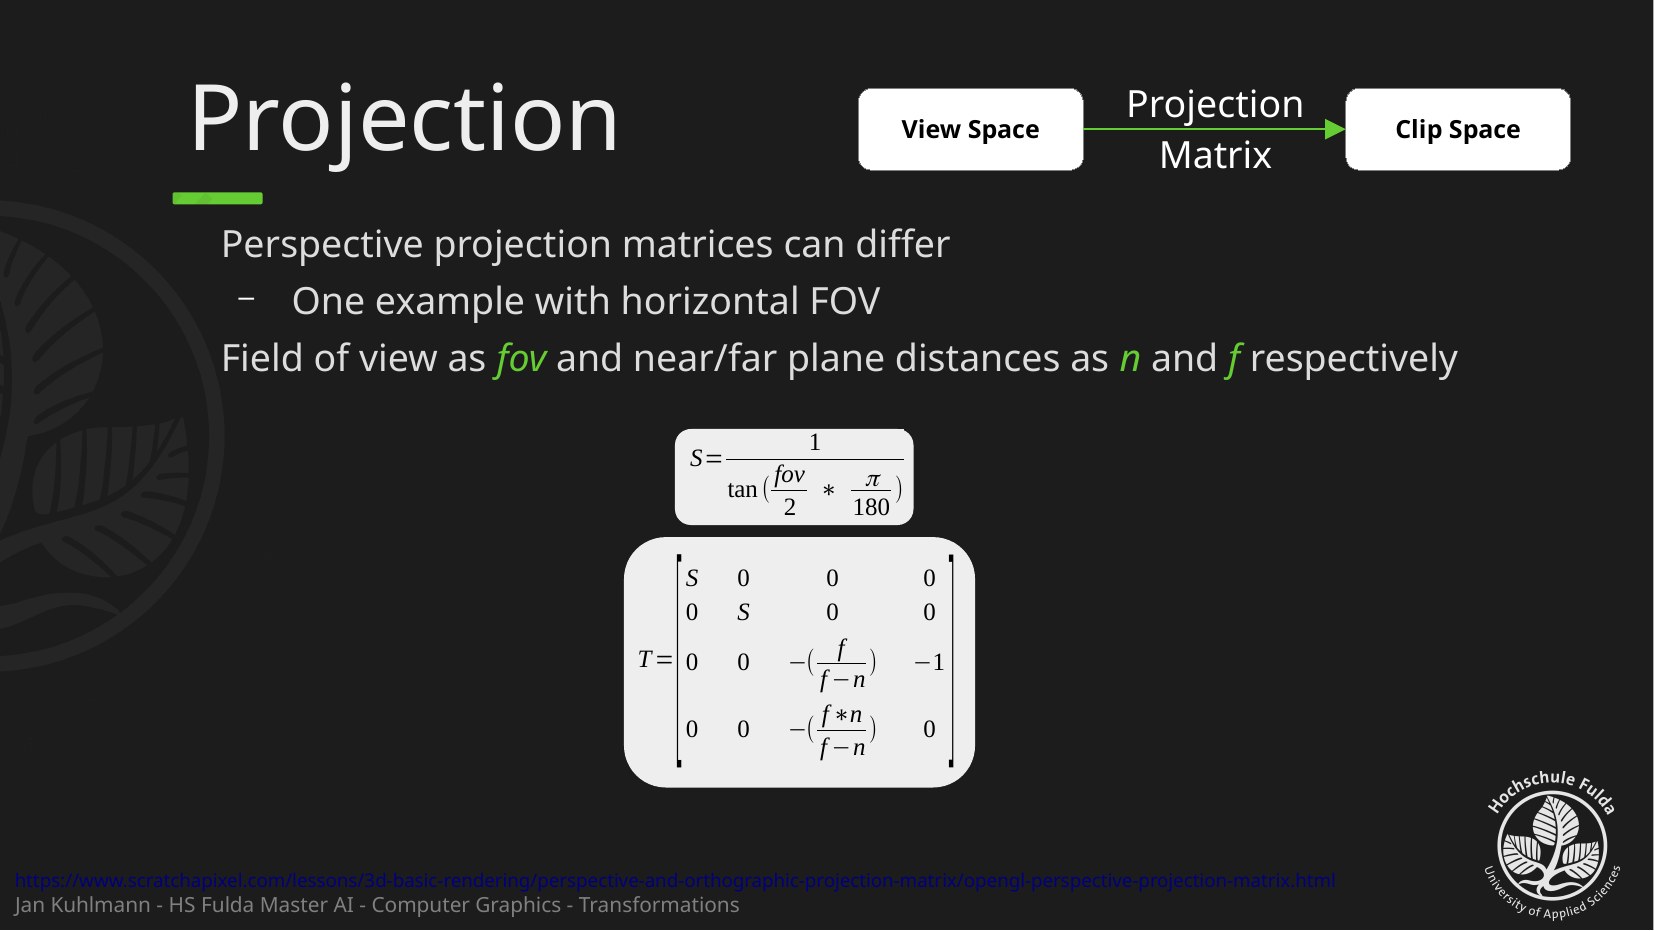

# Projection
Projection
Matrix
View Space
Clip Space
Perspective projection matrices can differ
One example with horizontal FOV
Field of view as fov and near/far plane distances as n and f respectively
Jan Kuhlmann - HS Fulda Master AI - Computer Graphics - Transformations
https://www.scratchapixel.com/lessons/3d-basic-rendering/perspective-and-orthographic-projection-matrix/opengl-perspective-projection-matrix.html